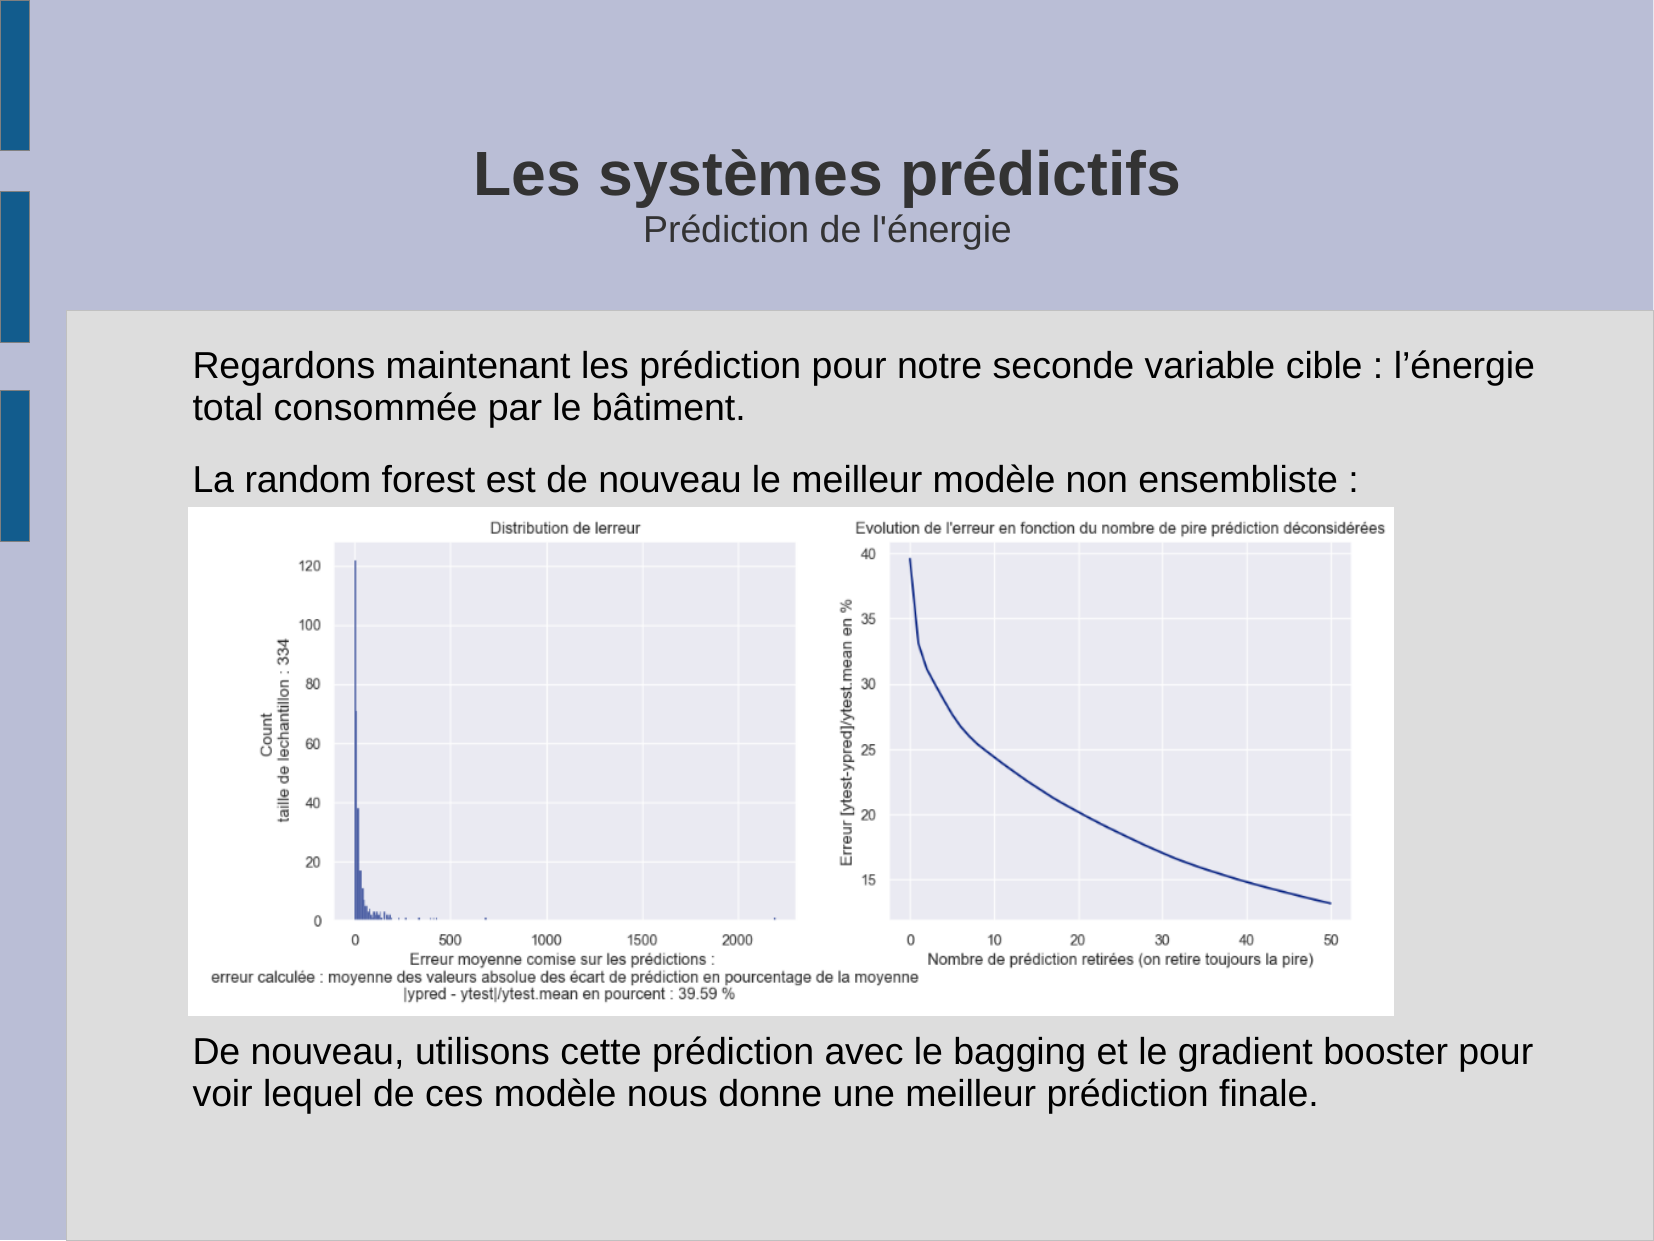

# Les systèmes prédictifs Prédiction de l'énergie
Regardons maintenant les prédiction pour notre seconde variable cible : l’énergie total consommée par le bâtiment.
La random forest est de nouveau le meilleur modèle non ensembliste :
De nouveau, utilisons cette prédiction avec le bagging et le gradient booster pour voir lequel de ces modèle nous donne une meilleur prédiction finale.
En testant ensuite le bagging et le gradient booster avec cette random forest comme estimateur initial, le ***** donne un meilleur résultat.